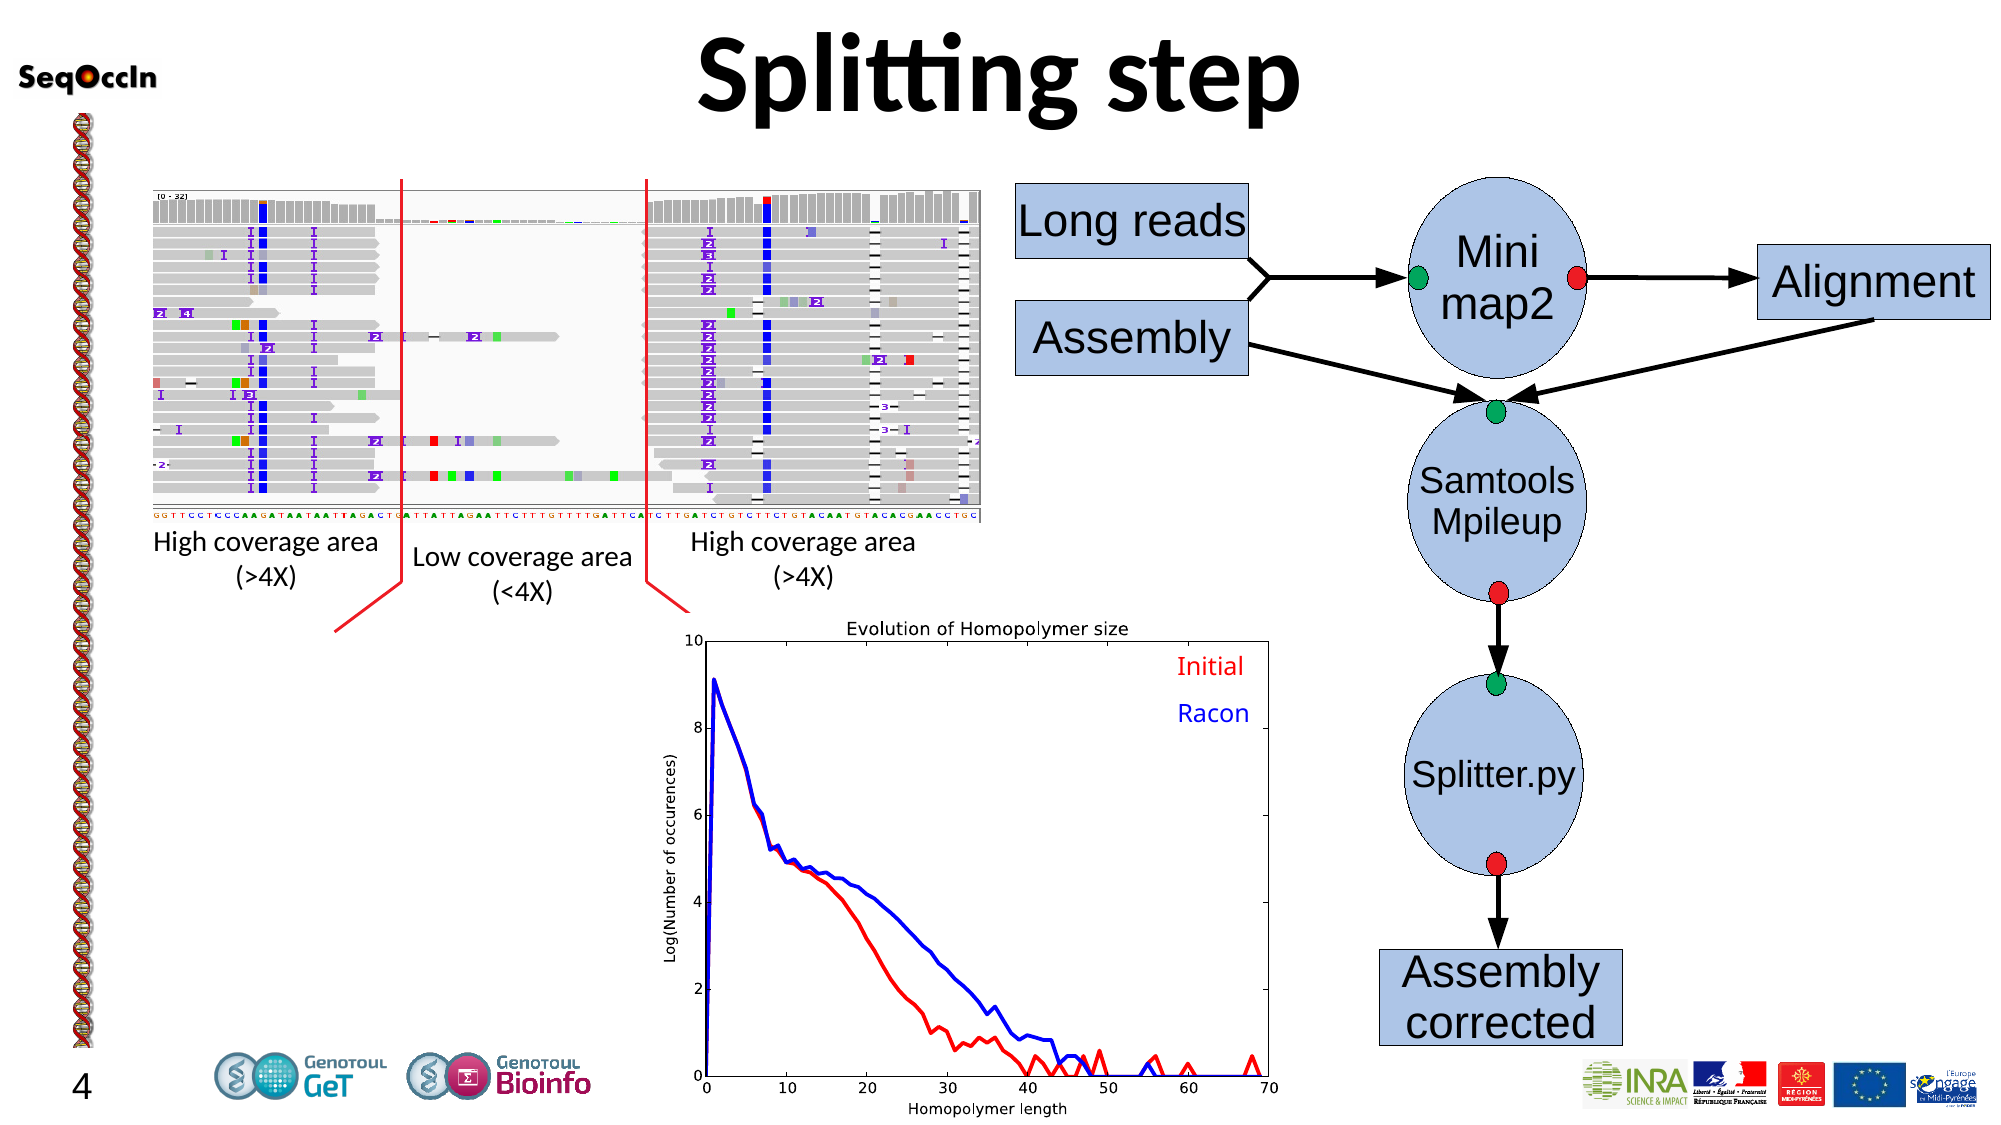

# Splitting step
Mini
map2
Long reads
Alignment
Assembly
Samtools
Mpileup
High coverage area
(>4X)
High coverage area
(>4X)
Low coverage area
(<4X)
Splitter.py
Assembly
corrected